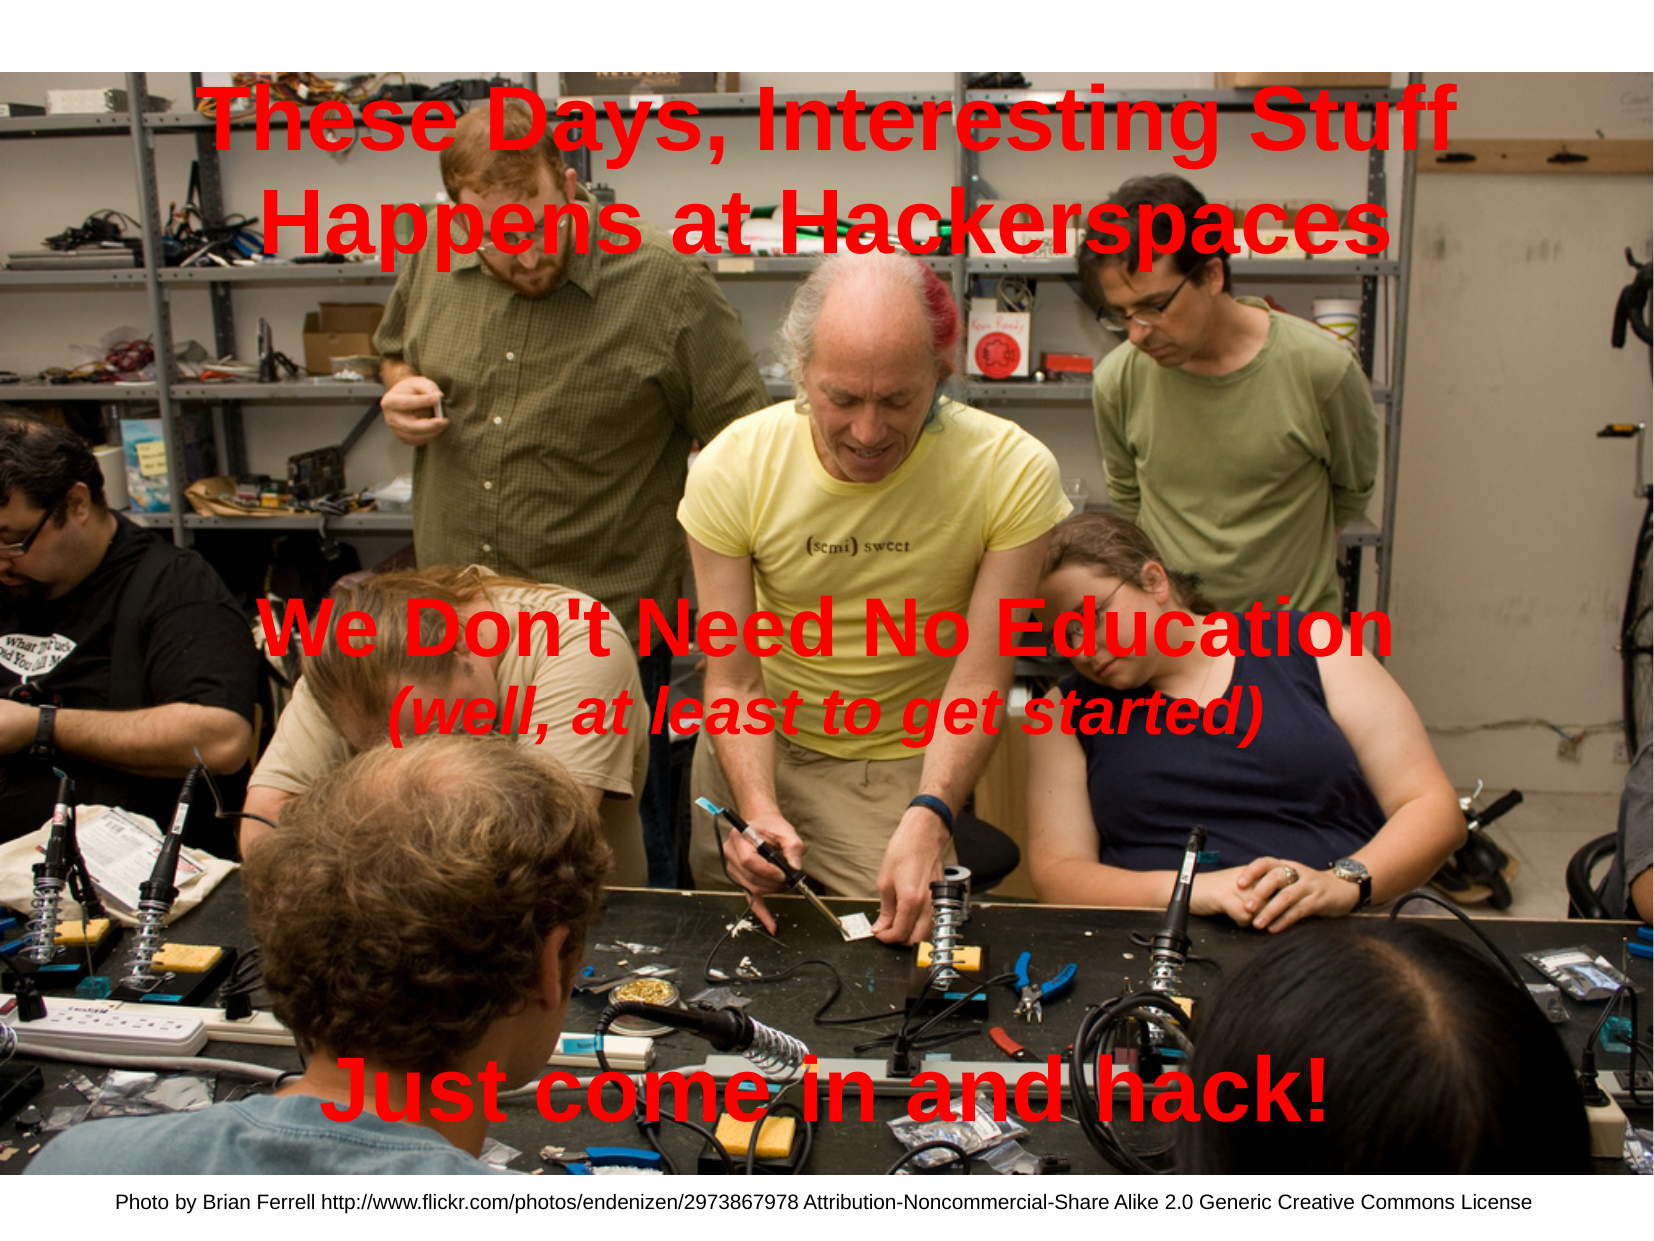

# These Days, Interesting Stuff Happens at Hackerspaces
We Don't Need No Education
(well, at least to get started)
Just come in and hack!
Photo by Brian Ferrell http://www.flickr.com/photos/endenizen/2973867978 Attribution-Noncommercial-Share Alike 2.0 Generic Creative Commons License